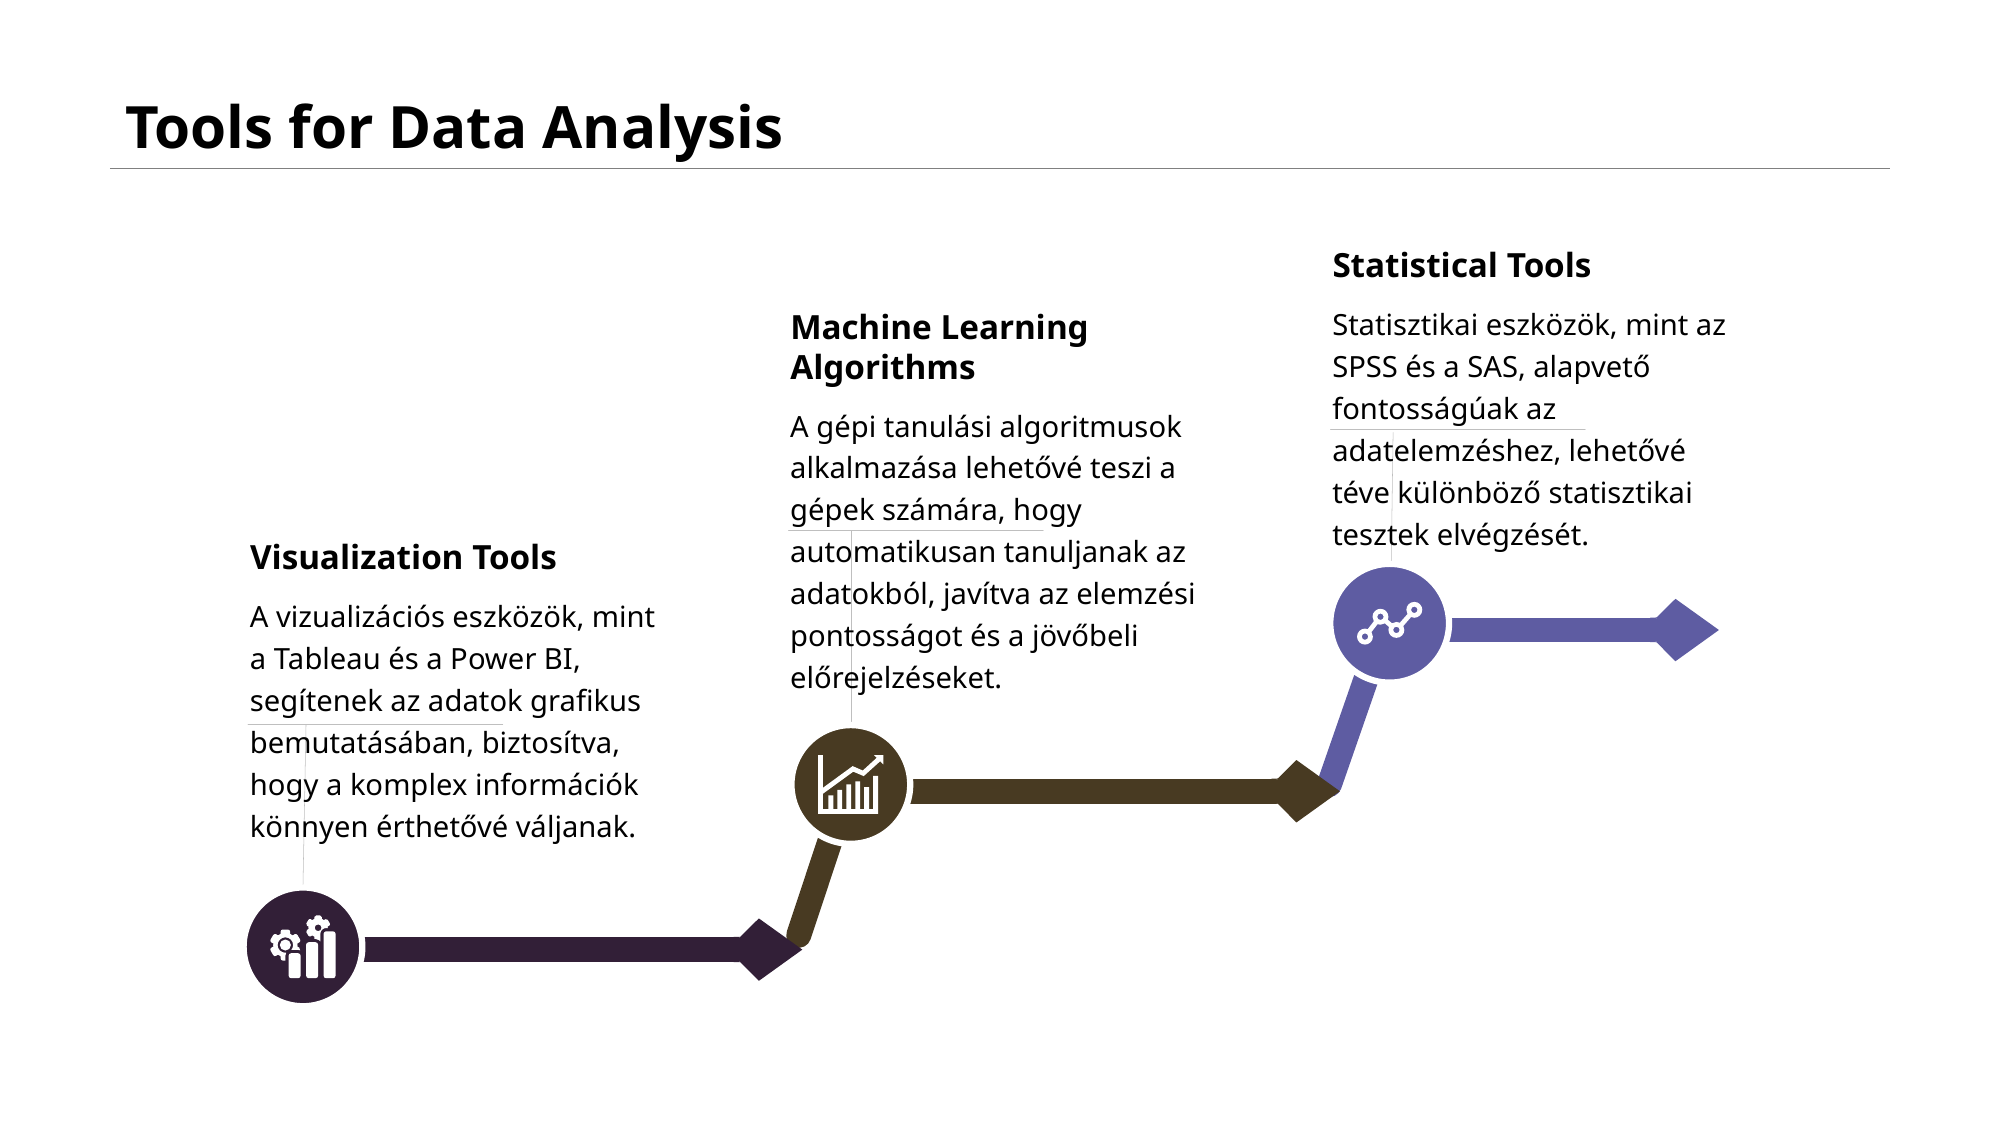

# Tools for Data Analysis
Statistical Tools
Statisztikai eszközök, mint az SPSS és a SAS, alapvető fontosságúak az adatelemzéshez, lehetővé téve különböző statisztikai tesztek elvégzését.
Machine Learning Algorithms
A gépi tanulási algoritmusok alkalmazása lehetővé teszi a gépek számára, hogy automatikusan tanuljanak az adatokból, javítva az elemzési pontosságot és a jövőbeli előrejelzéseket.
Visualization Tools
A vizualizációs eszközök, mint a Tableau és a Power BI, segítenek az adatok grafikus bemutatásában, biztosítva, hogy a komplex információk könnyen érthetővé váljanak.